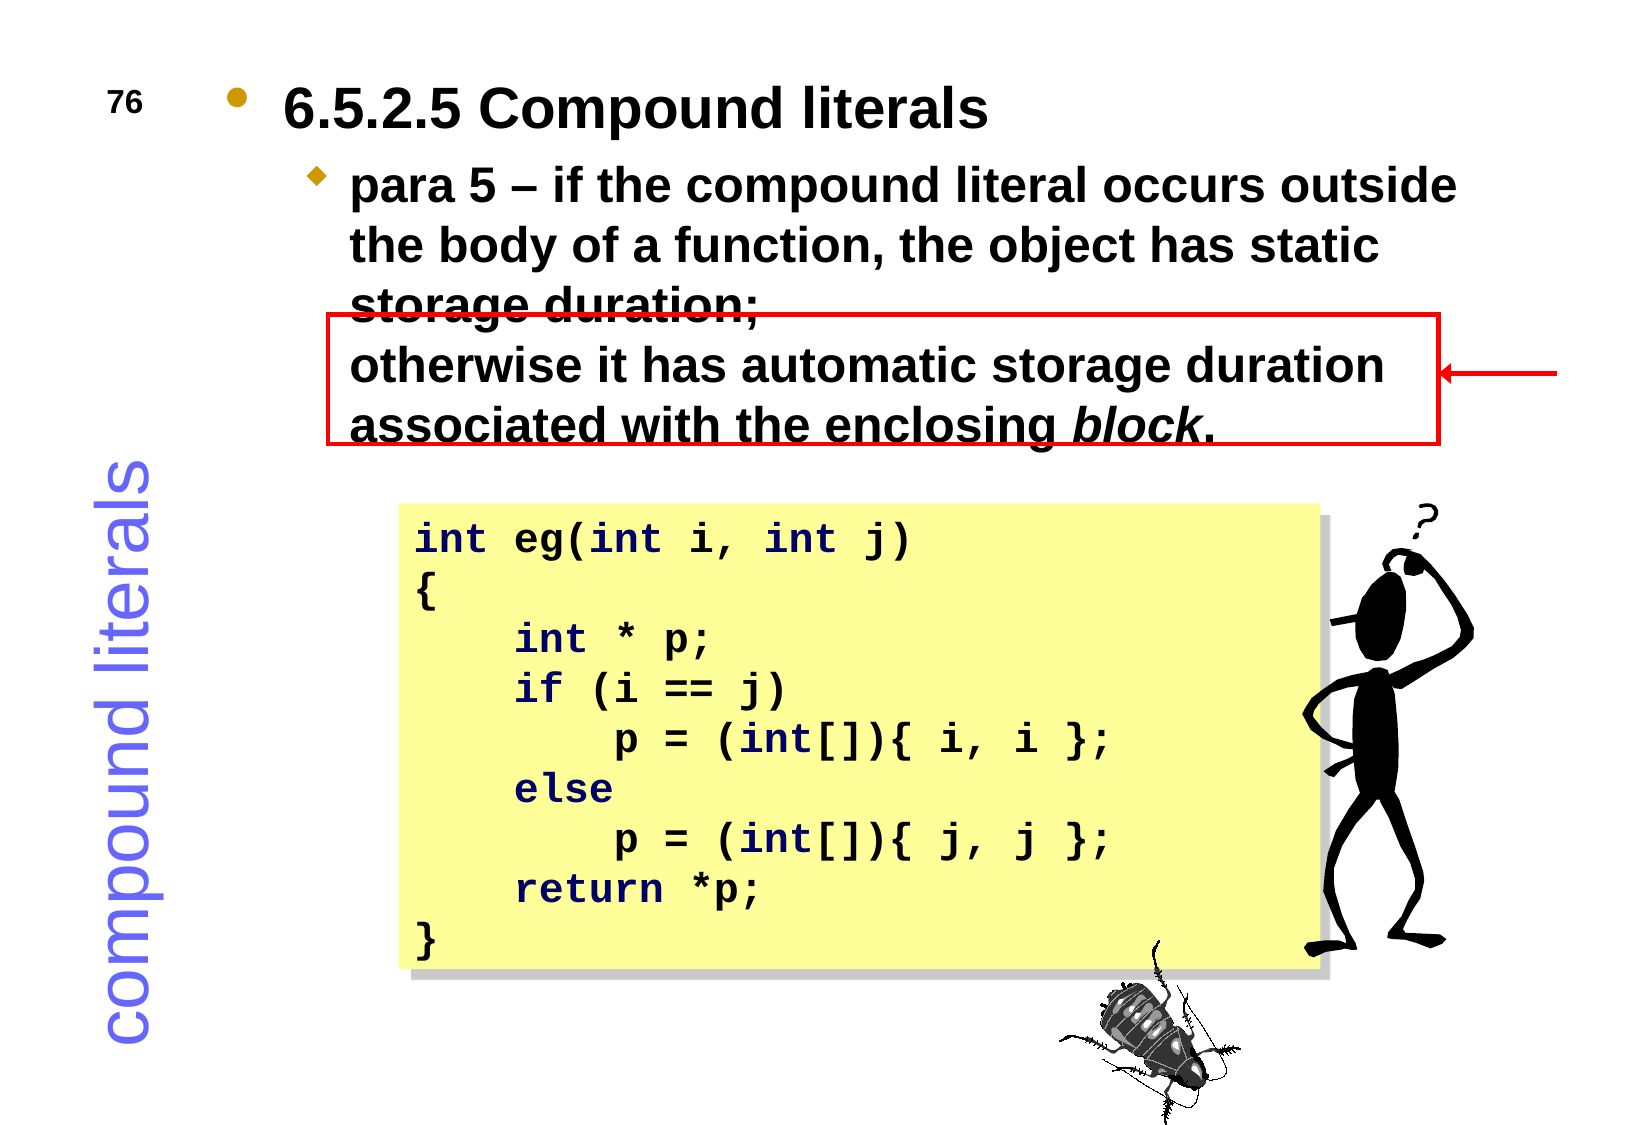

76
6.5.2.5 Compound literals
para 5 – if the compound literal occurs outside the body of a function, the object has static storage duration;
otherwise it has automatic storage duration associated with the enclosing block.
int eg(int i, int j)
{
 int * p;
 if (i == j)
 p = (int[]){ i, i };
 else
 p = (int[]){ j, j };
 return *p;
}
# compound literals